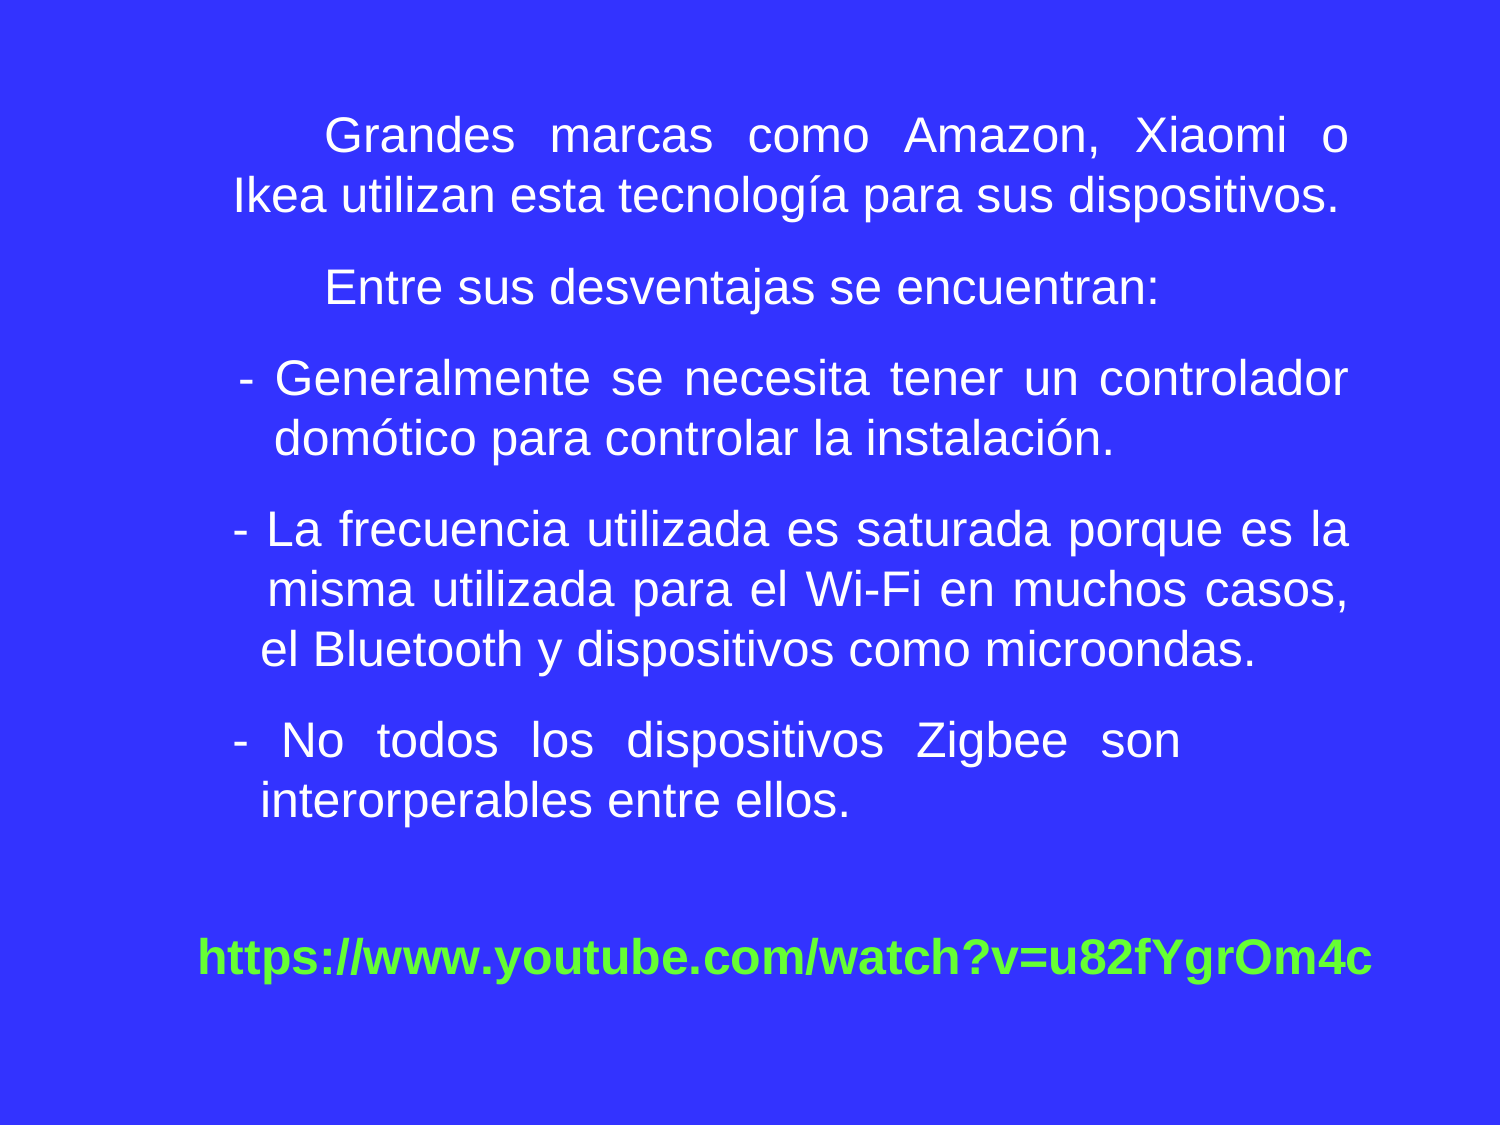

Grandes marcas como Amazon, Xiaomi o 	Ikea utilizan esta tecnología para sus dispositivos.
		Entre sus desventajas se encuentran:
 	- Generalmente se necesita tener un controlador 	 domótico para controlar la instalación.
	- La frecuencia utilizada es saturada porque es la 	 misma utilizada para el Wi-Fi en muchos casos, 	 el Bluetooth y dispositivos como microondas.
	- No todos los dispositivos Zigbee son 		 interorperables entre ellos.
https://www.youtube.com/watch?v=u82fYgrOm4c